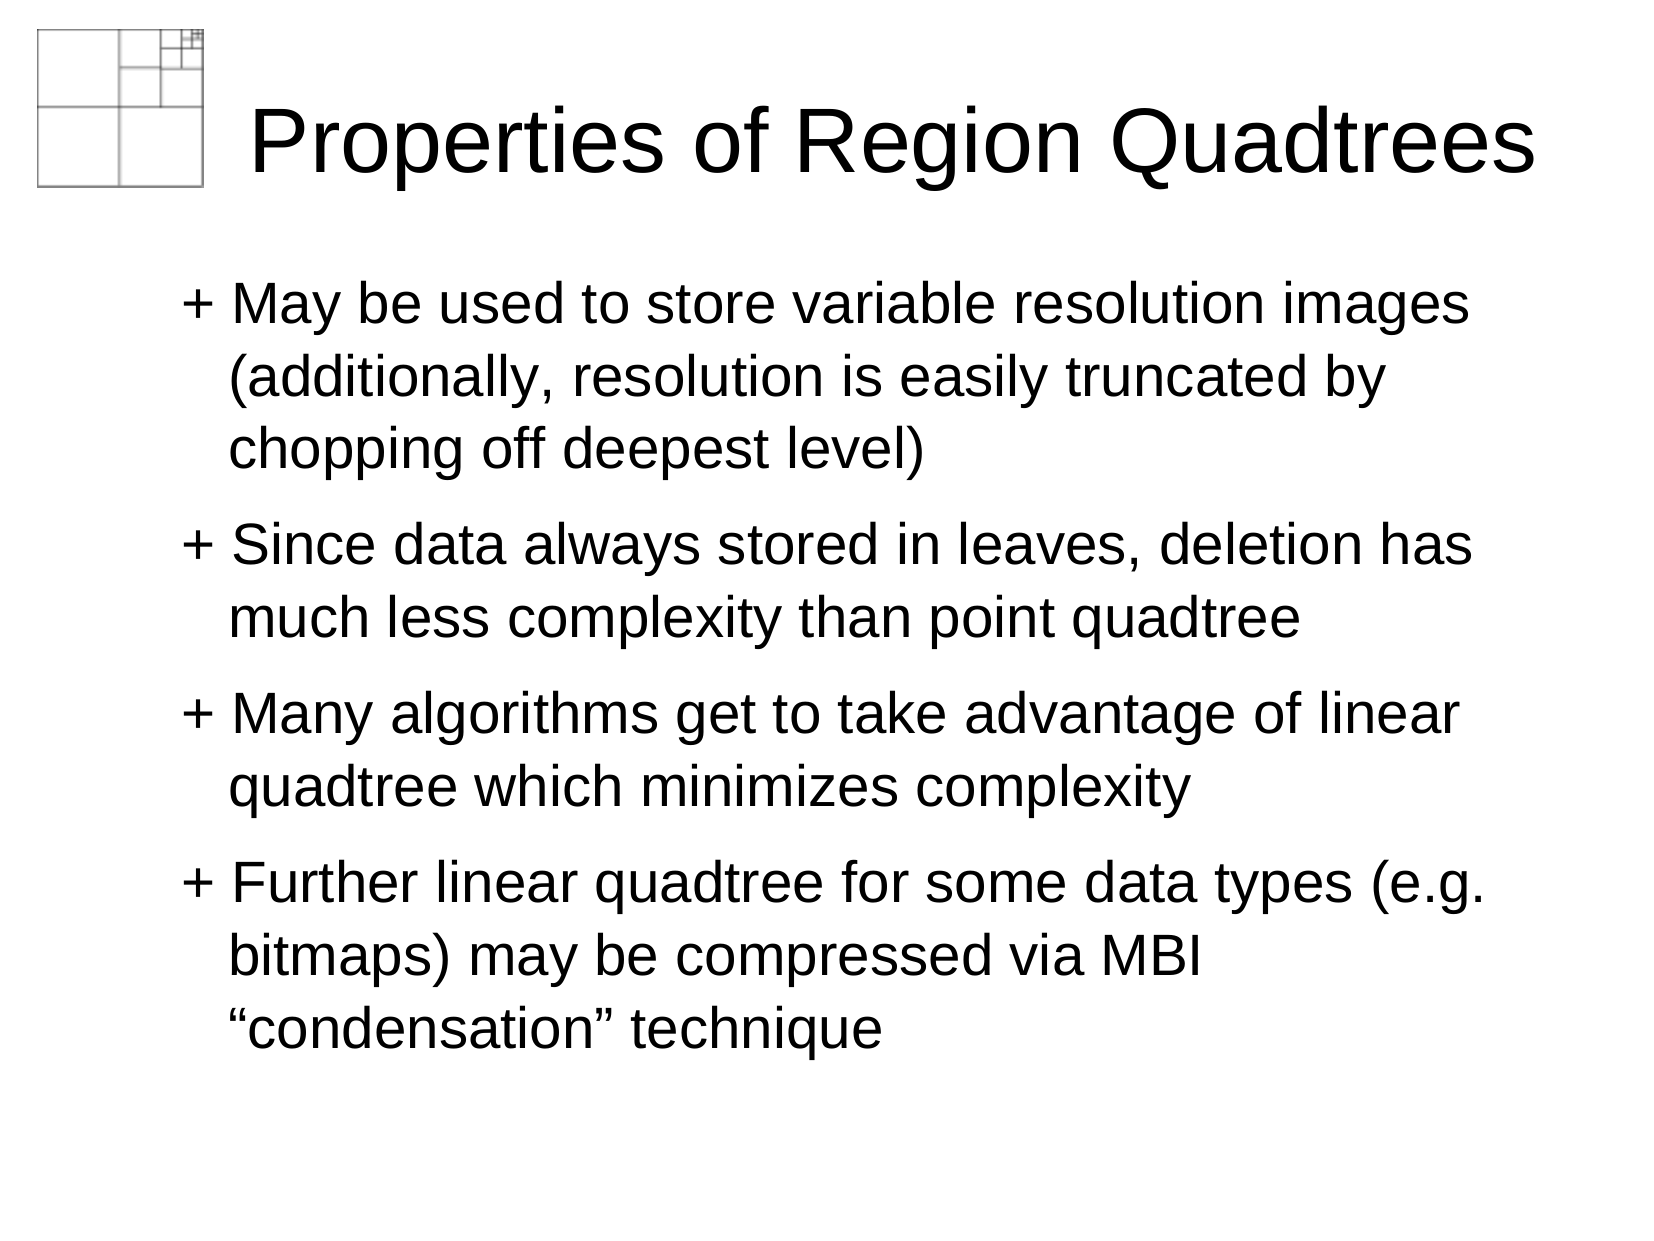

# Properties of Region Quadtrees
+ May be used to store variable resolution images (additionally, resolution is easily truncated by chopping off deepest level)‏
+ Since data always stored in leaves, deletion has much less complexity than point quadtree
+ Many algorithms get to take advantage of linear quadtree which minimizes complexity
+ Further linear quadtree for some data types (e.g. bitmaps) may be compressed via MBI “condensation” technique